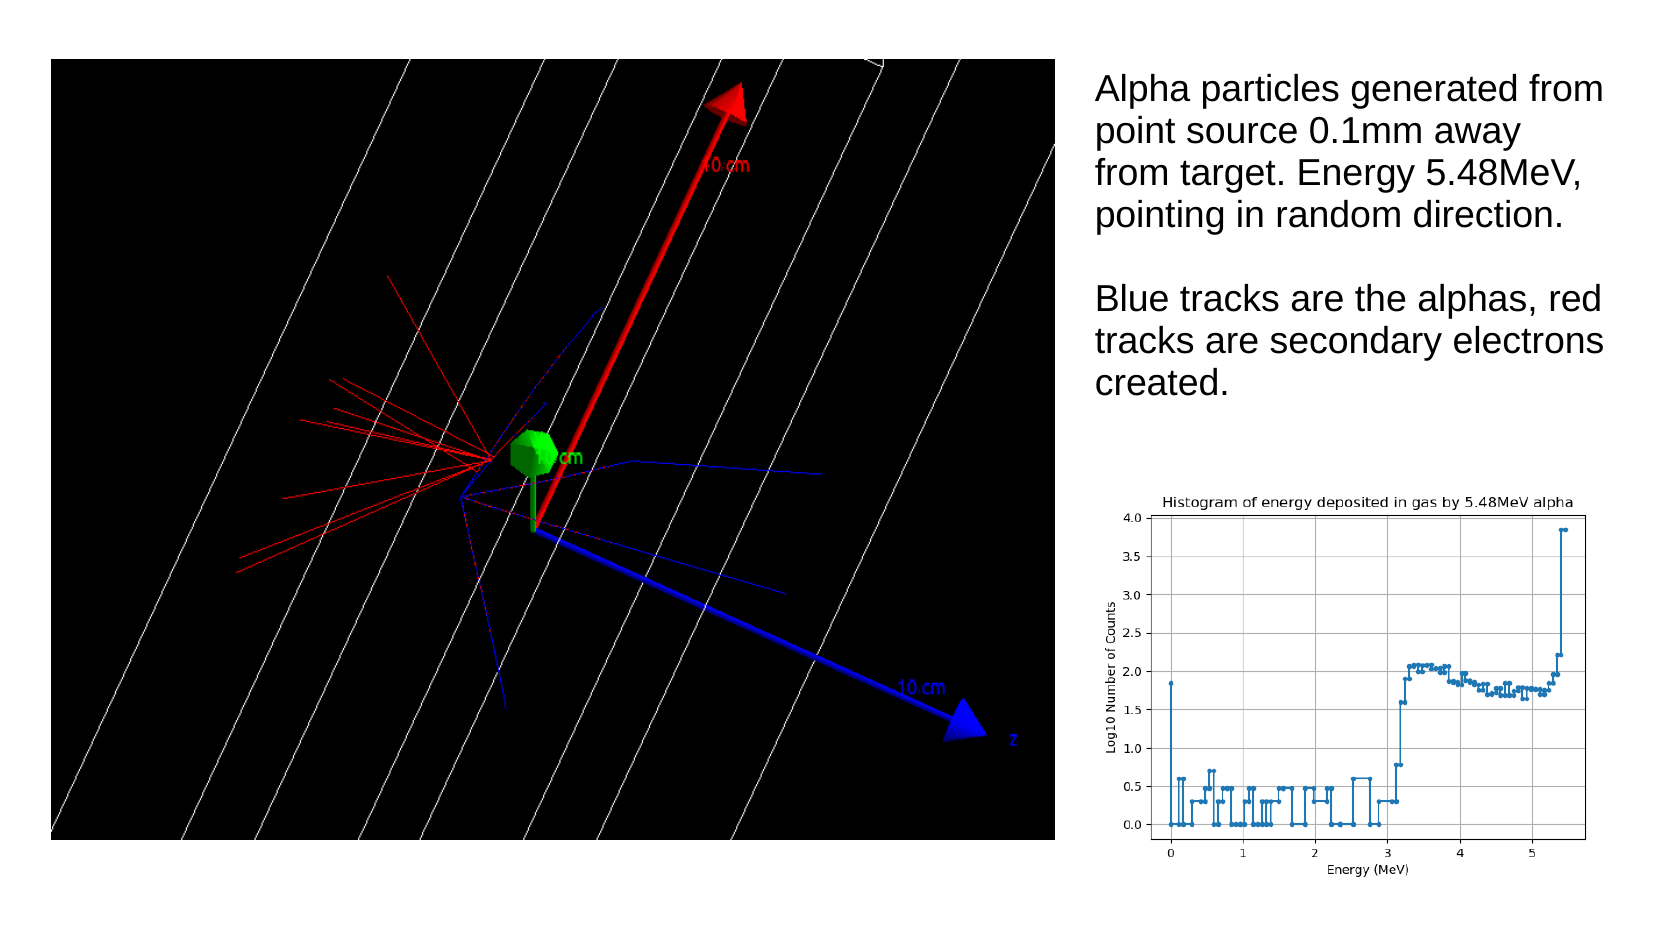

Alpha particles generated from point source 0.1mm away from target. Energy 5.48MeV, pointing in random direction.
Blue tracks are the alphas, red tracks are secondary electrons created.